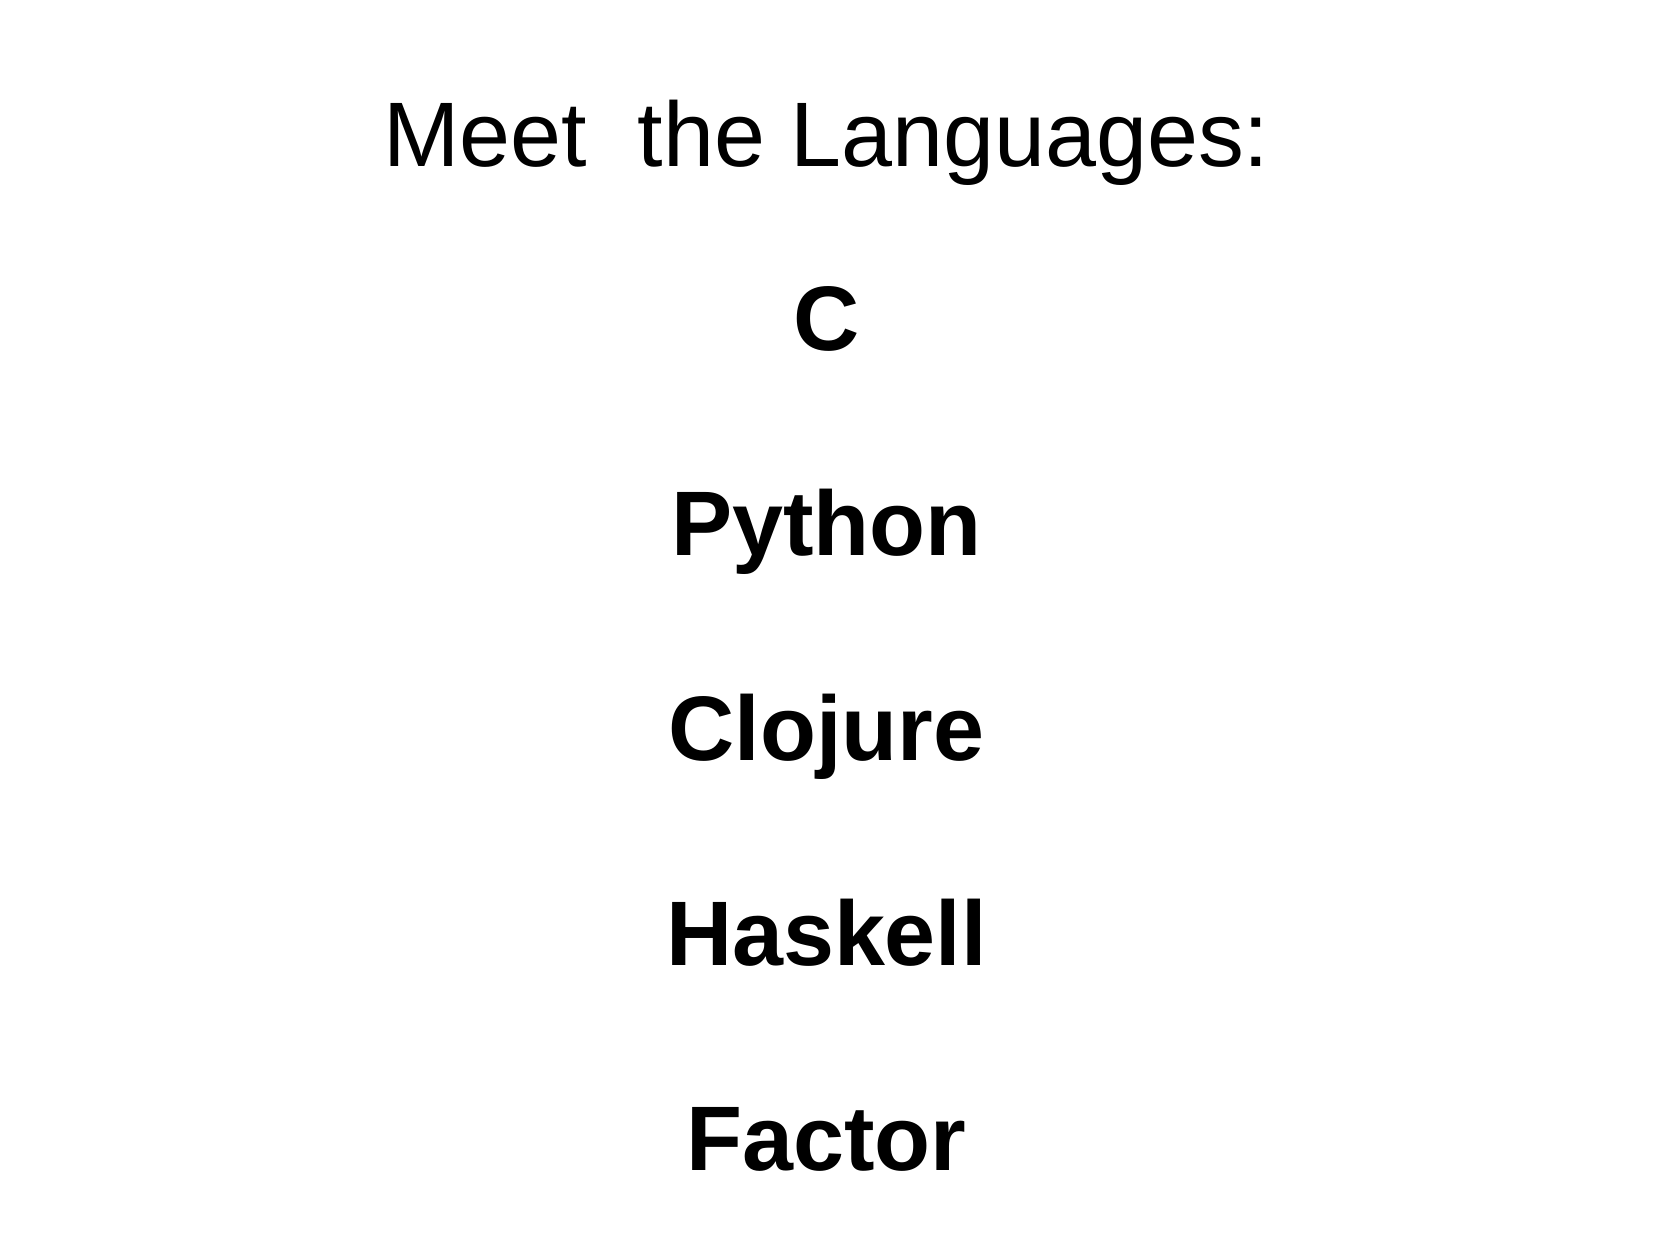

# Meet the Languages:
C
Python
Clojure
Haskell
Factor